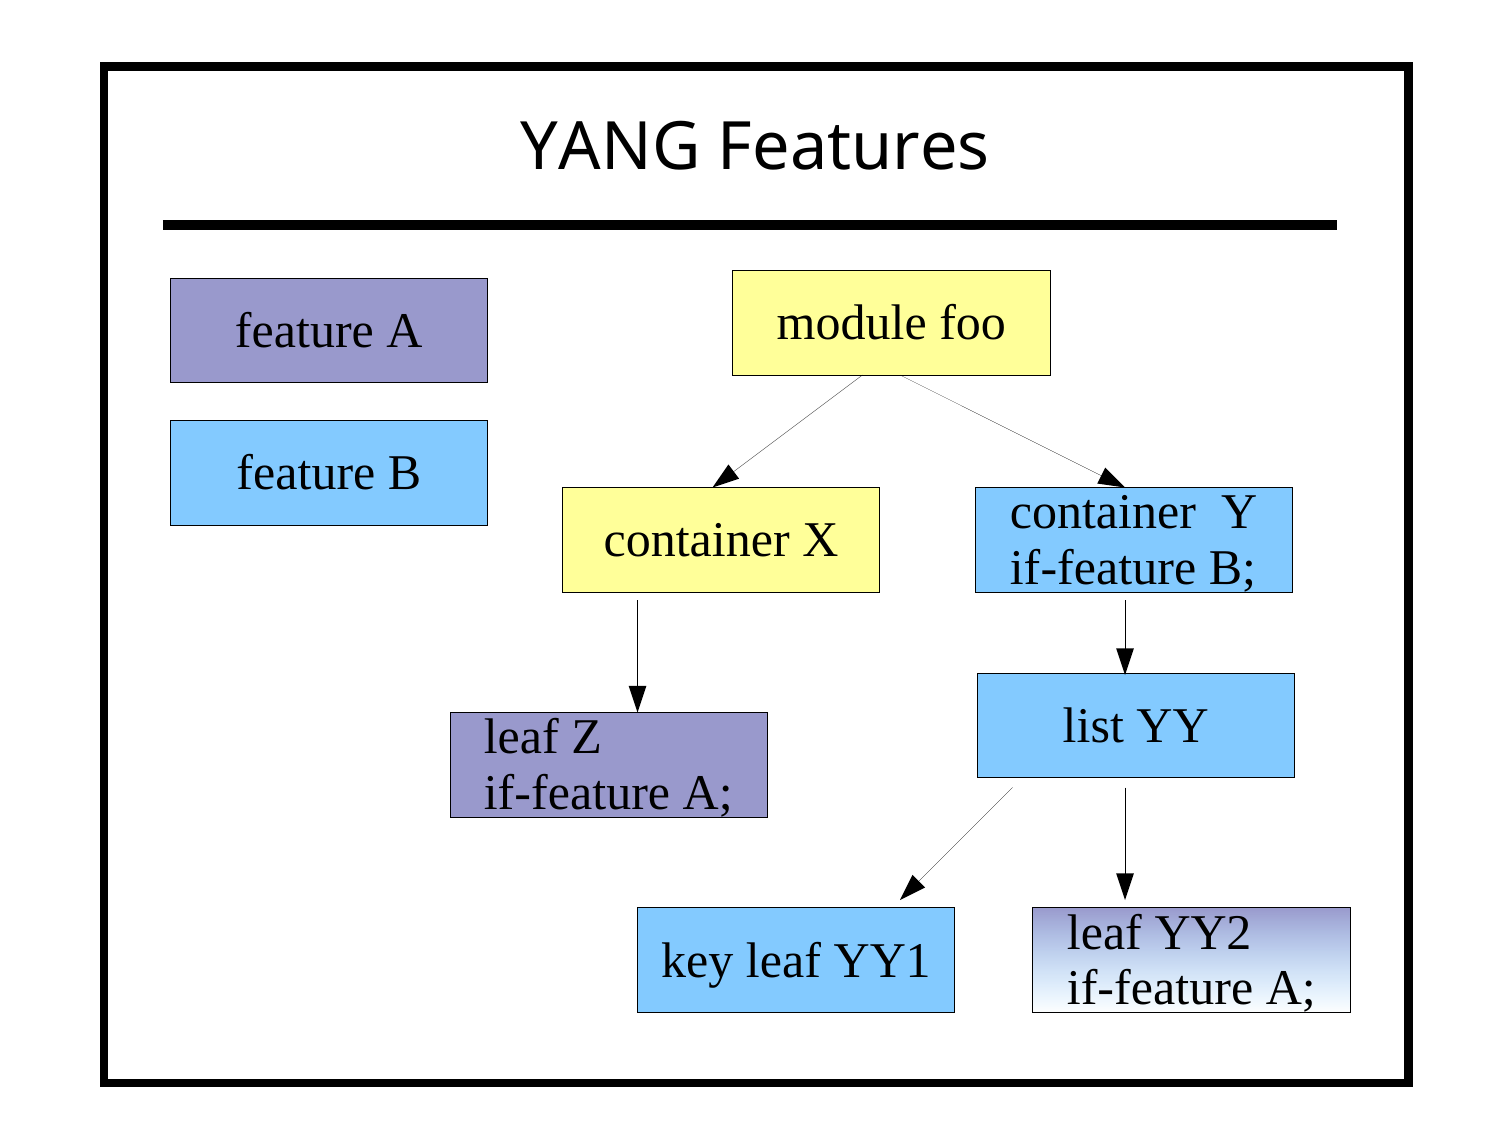

# YANG Features
module foo
feature A
feature B
container X
container Y
if-feature B;
list YY
leaf Z
if-feature A;
key leaf YY1
leaf YY2
if-feature A;